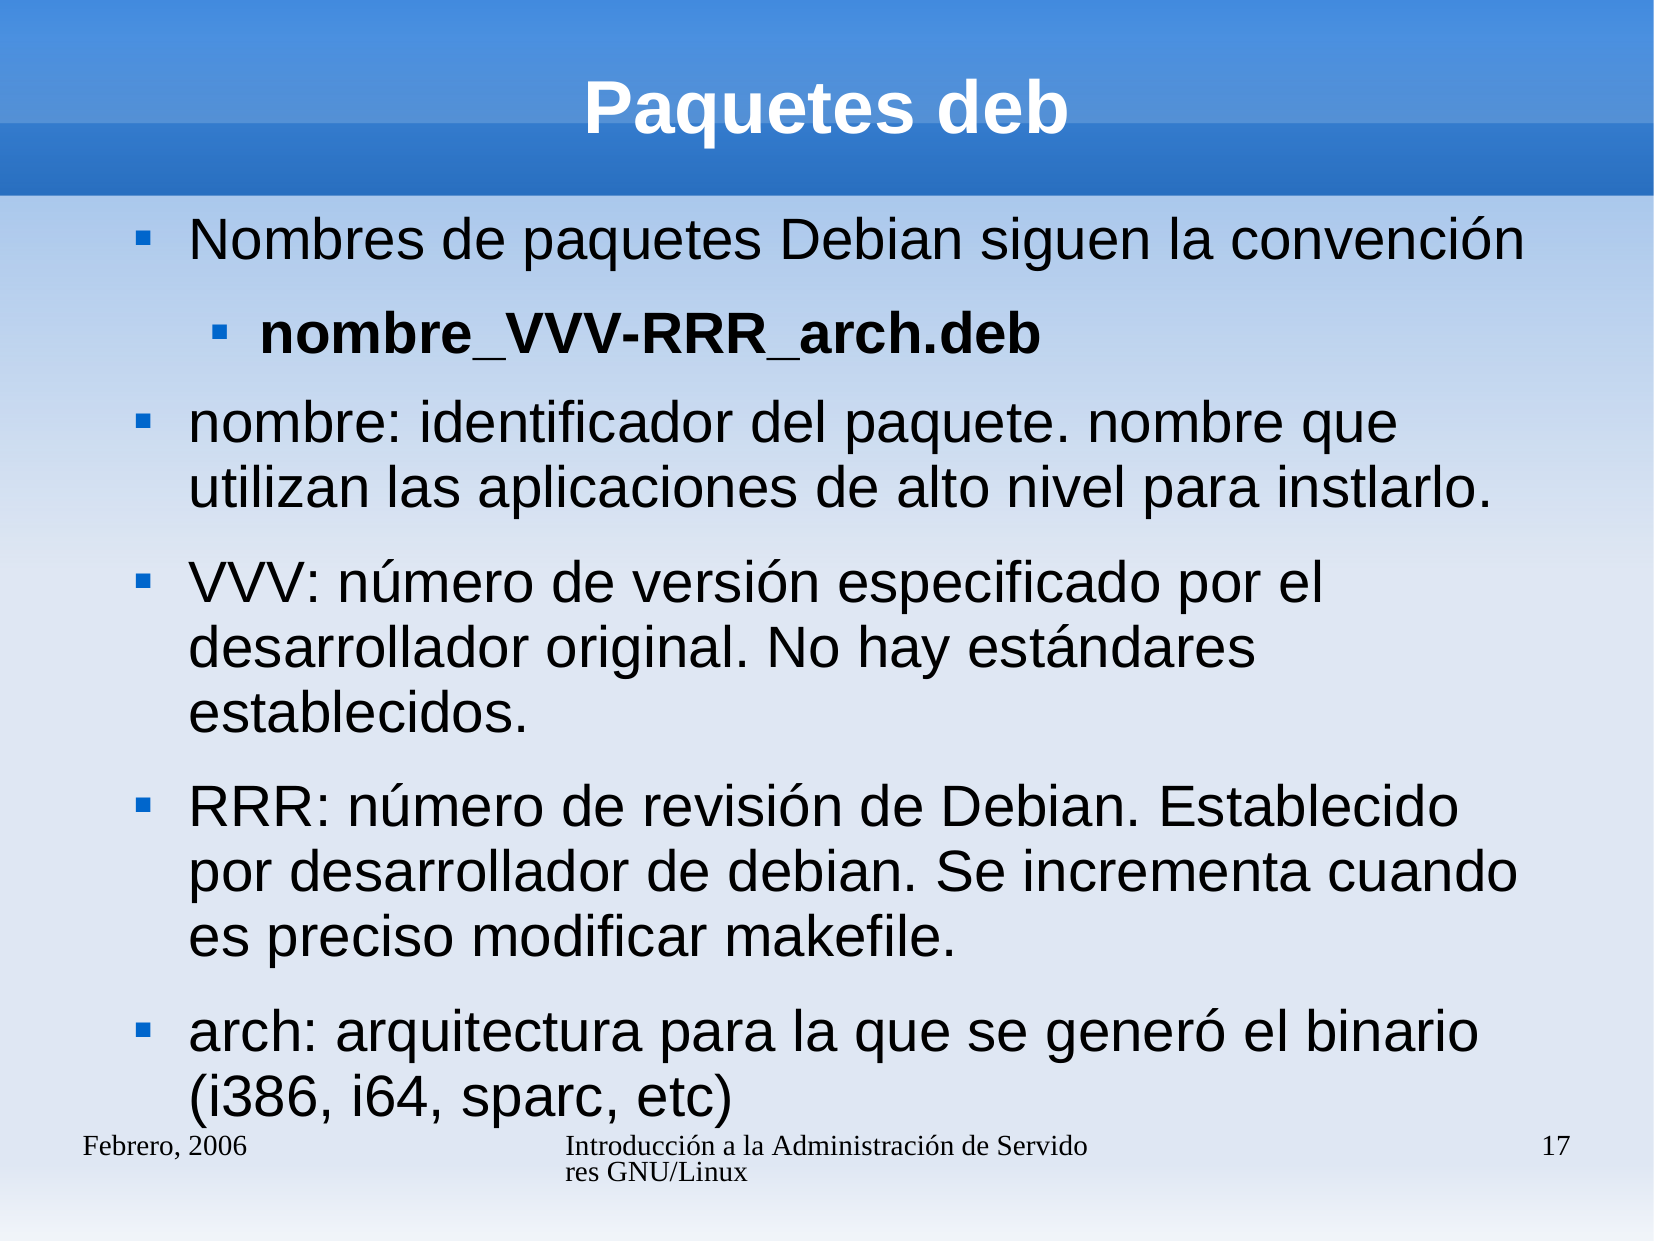

# Paquetes deb
Nombres de paquetes Debian siguen la convención
nombre_VVV-RRR_arch.deb
nombre: identificador del paquete. nombre que utilizan las aplicaciones de alto nivel para instlarlo.
VVV: número de versión especificado por el desarrollador original. No hay estándares establecidos.
RRR: número de revisión de Debian. Establecido por desarrollador de debian. Se incrementa cuando es preciso modificar makefile.
arch: arquitectura para la que se generó el binario (i386, i64, sparc, etc)
Febrero, 2006
Introducción a la Administración de Servidores GNU/Linux
17